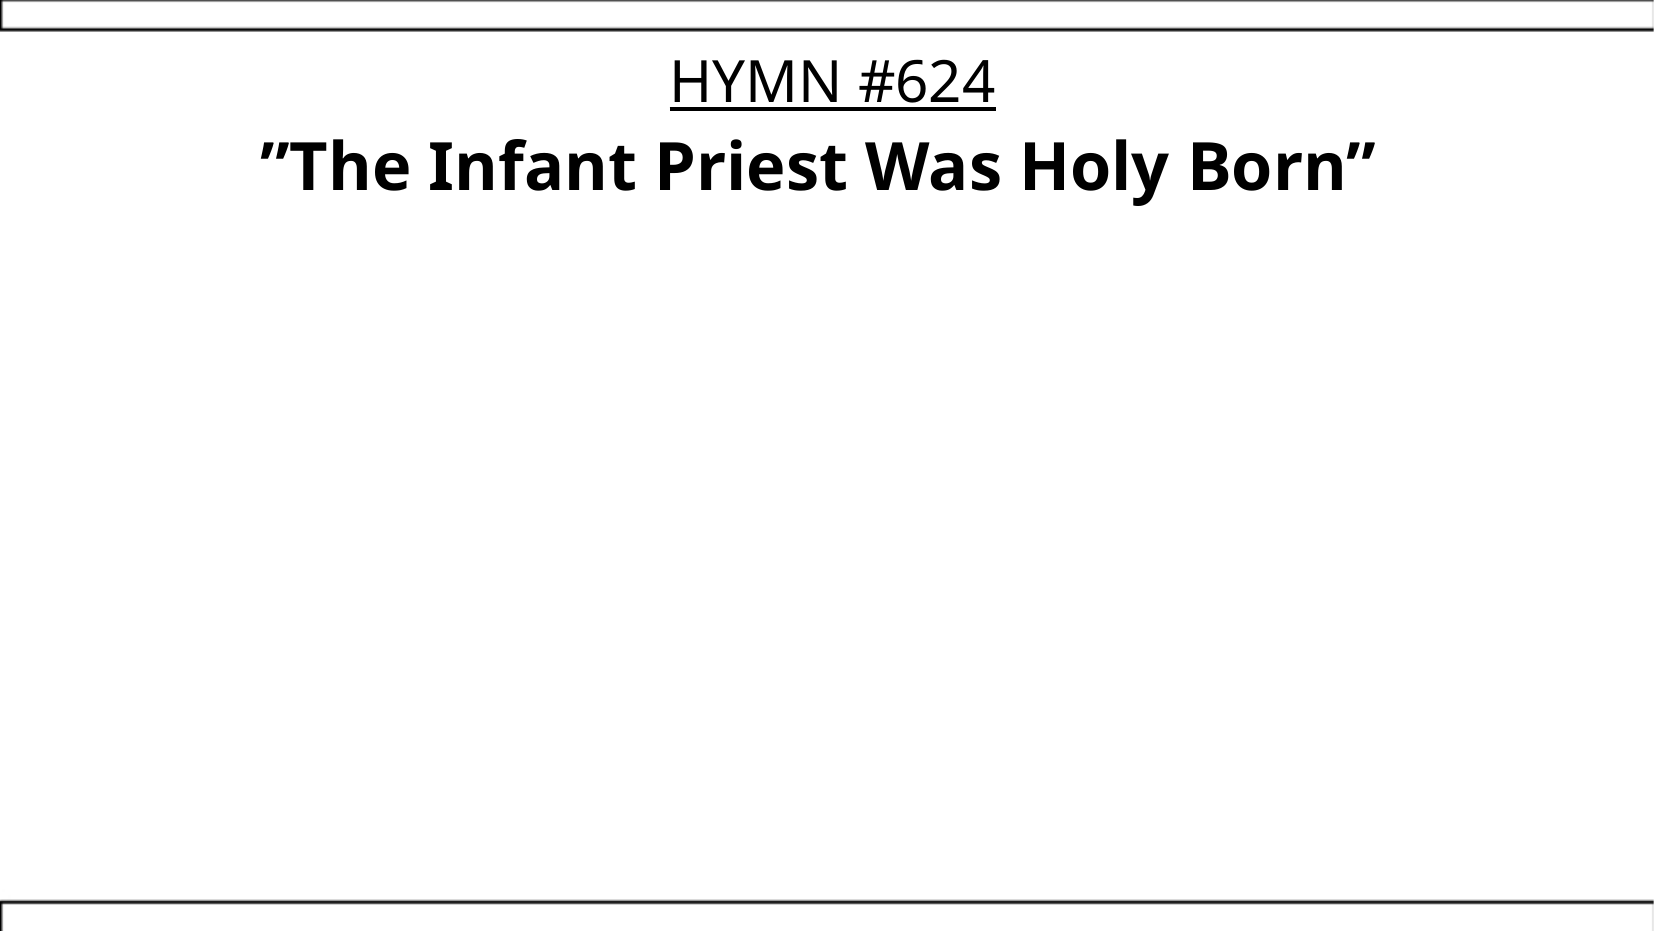

HYMN #624
”The Infant Priest Was Holy Born”